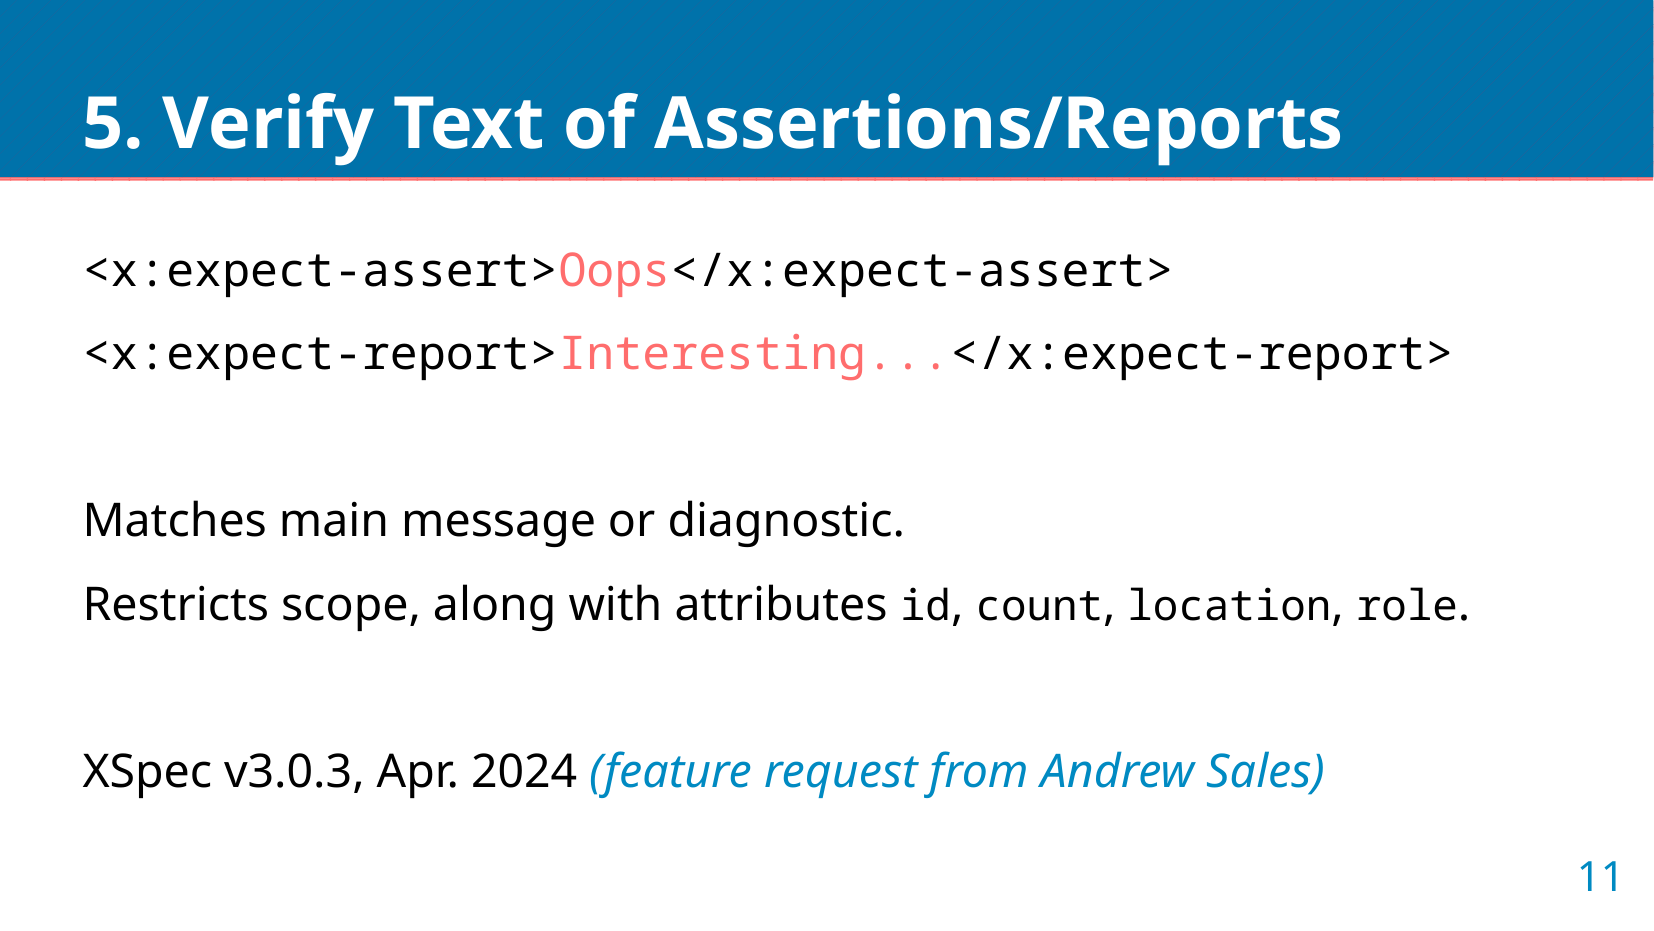

# 5. Verify Text of Assertions/Reports
<x:expect-assert>Oops</x:expect-assert>
<x:expect-report>Interesting...</x:expect-report>
Matches main message or diagnostic.
Restricts scope, along with attributes id, count, location, role.
XSpec v3.0.3, Apr. 2024 (feature request from Andrew Sales)